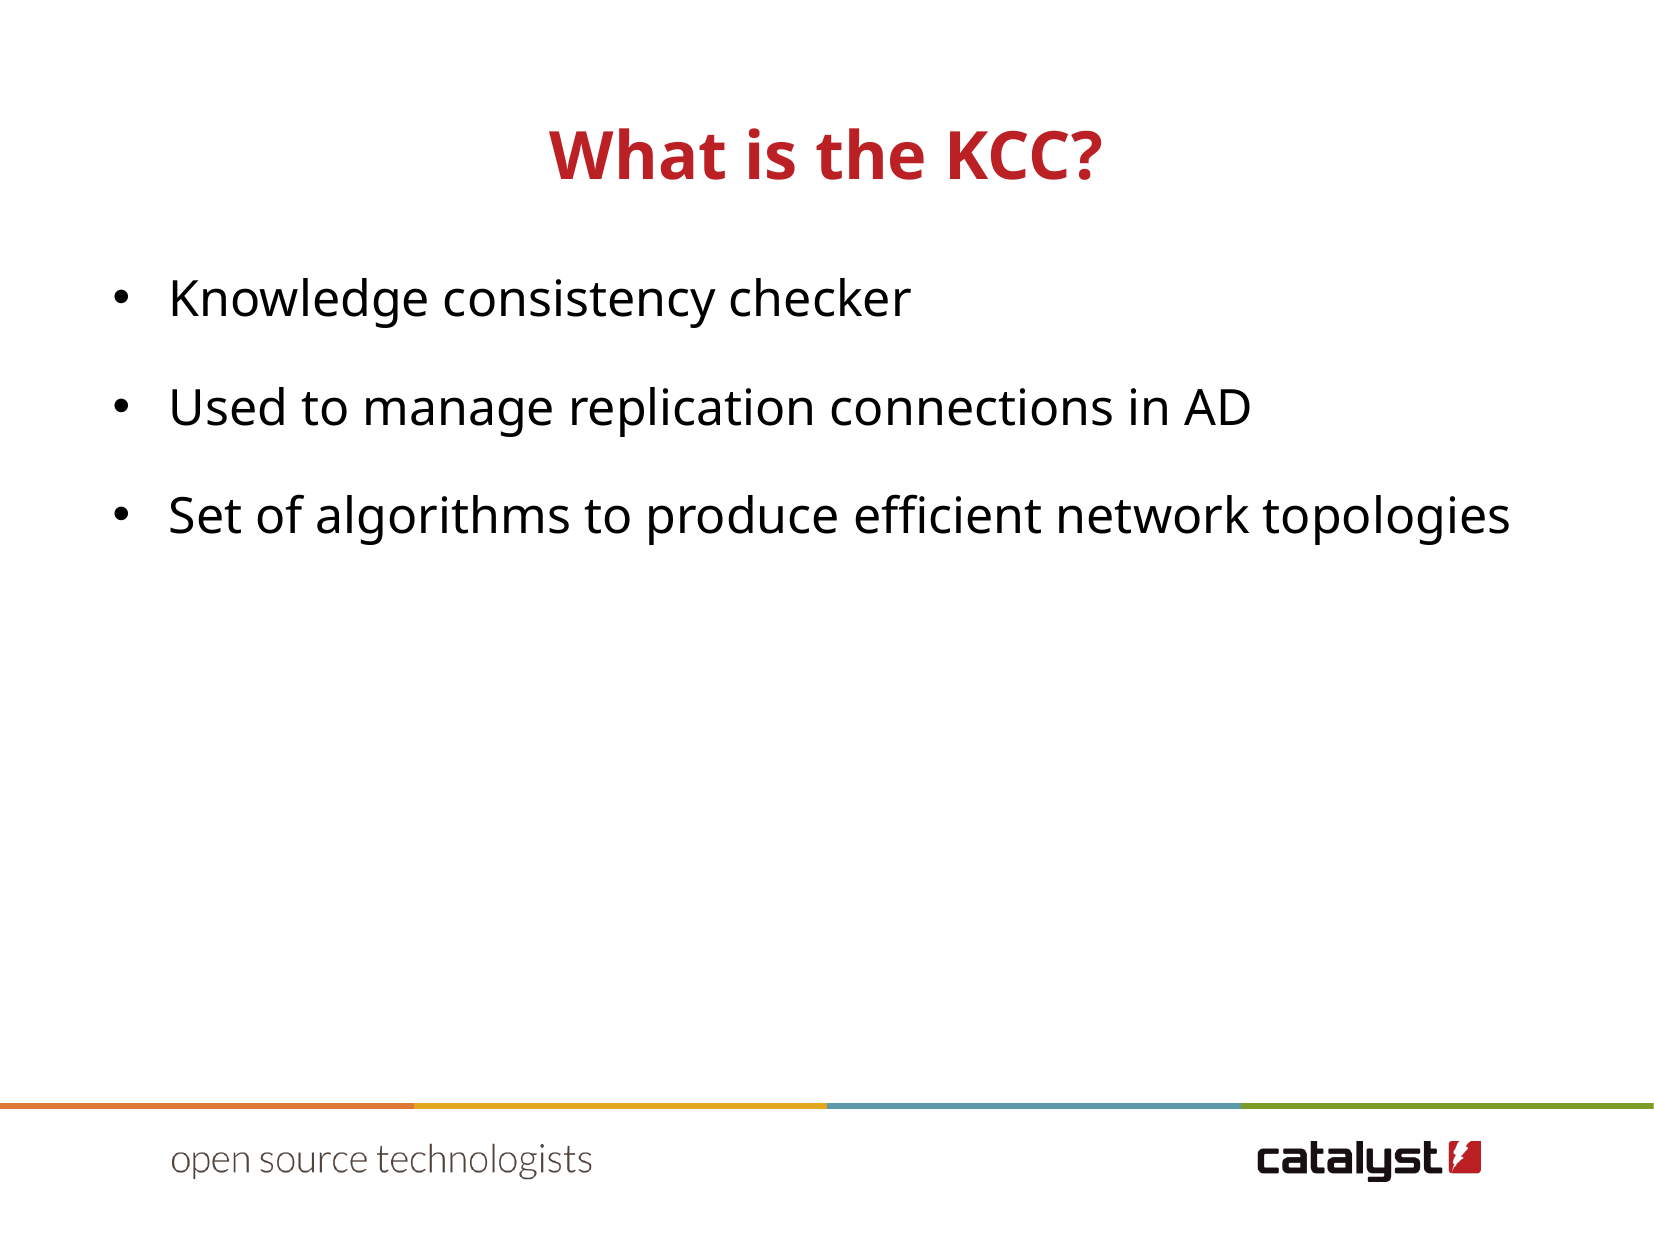

# What is the KCC?
Knowledge consistency checker
Used to manage replication connections in AD
Set of algorithms to produce efficient network topologies